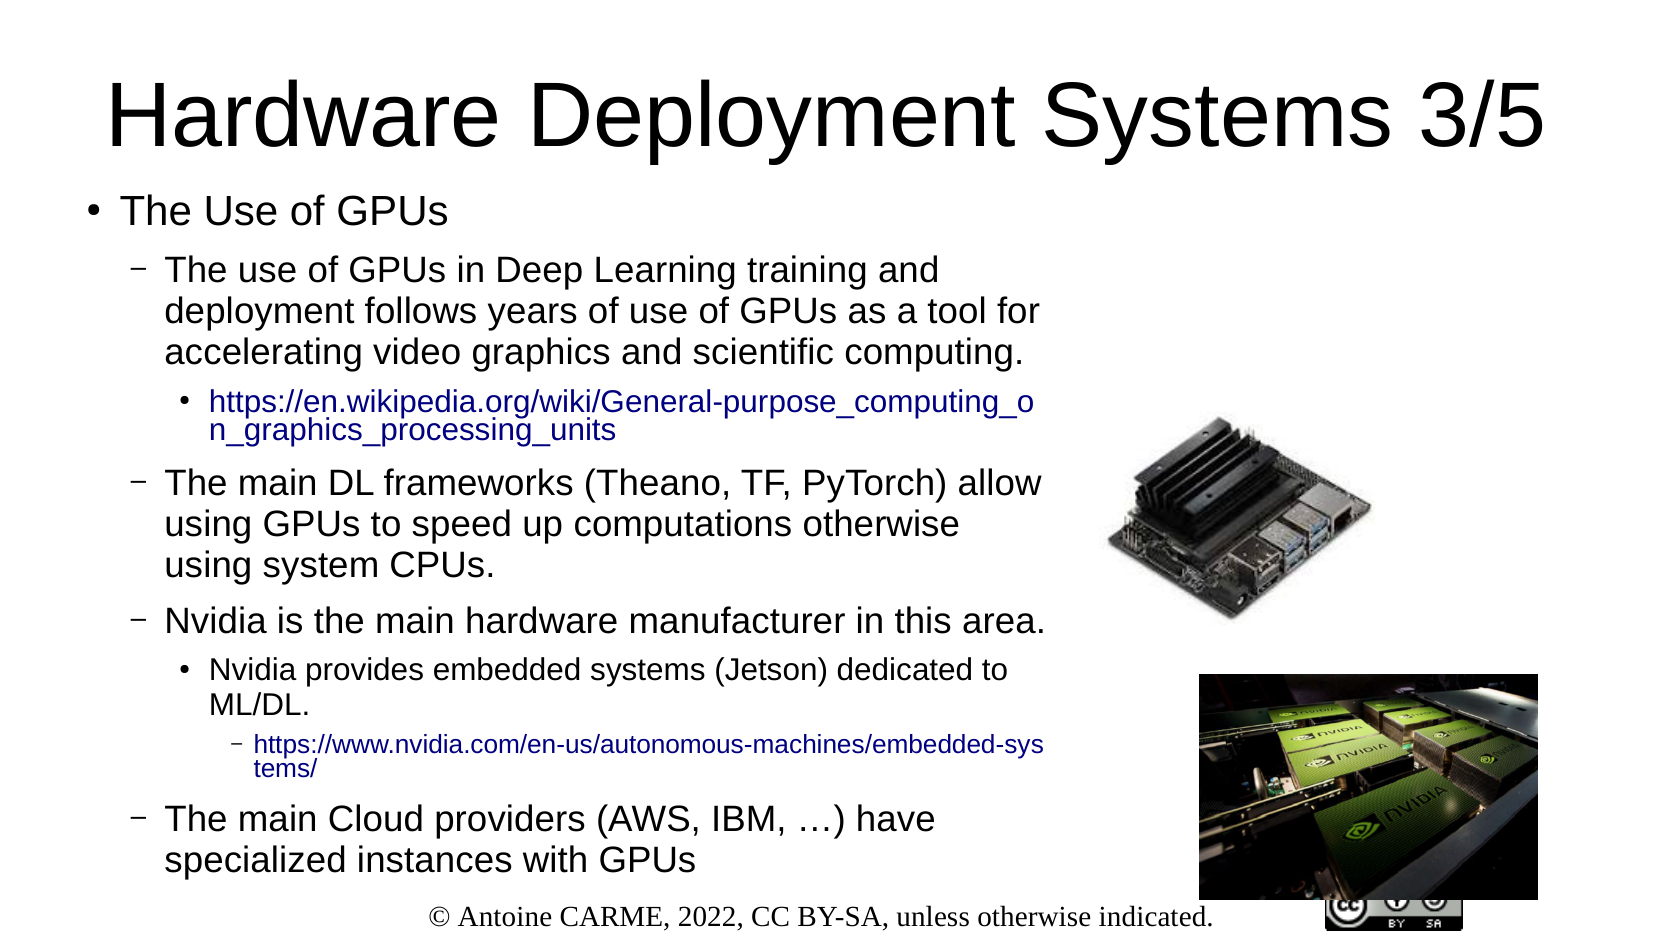

# Hardware Deployment Systems 3/5
The Use of GPUs
The use of GPUs in Deep Learning training and deployment follows years of use of GPUs as a tool for accelerating video graphics and scientific computing.
https://en.wikipedia.org/wiki/General-purpose_computing_on_graphics_processing_units
The main DL frameworks (Theano, TF, PyTorch) allow using GPUs to speed up computations otherwise using system CPUs.
Nvidia is the main hardware manufacturer in this area.
Nvidia provides embedded systems (Jetson) dedicated to ML/DL.
https://www.nvidia.com/en-us/autonomous-machines/embedded-systems/
The main Cloud providers (AWS, IBM, …) have specialized instances with GPUs